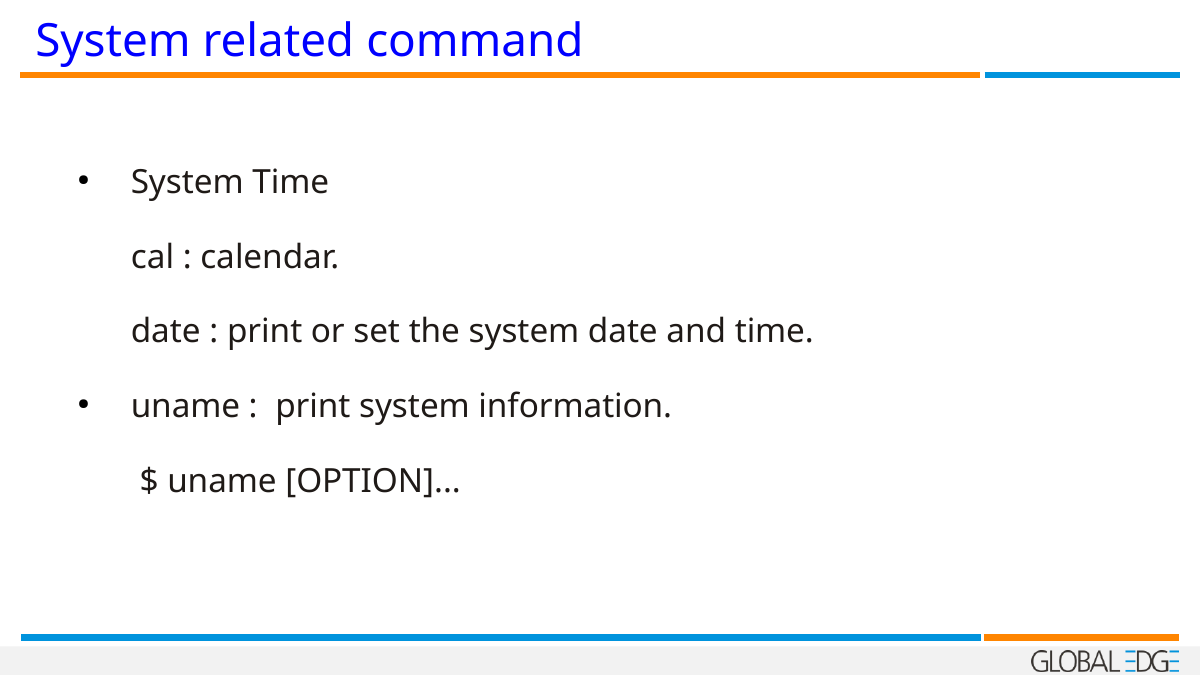

# System related command
System Time
cal : calendar.
date : print or set the system date and time.
uname : print system information.
 $ uname [OPTION]...